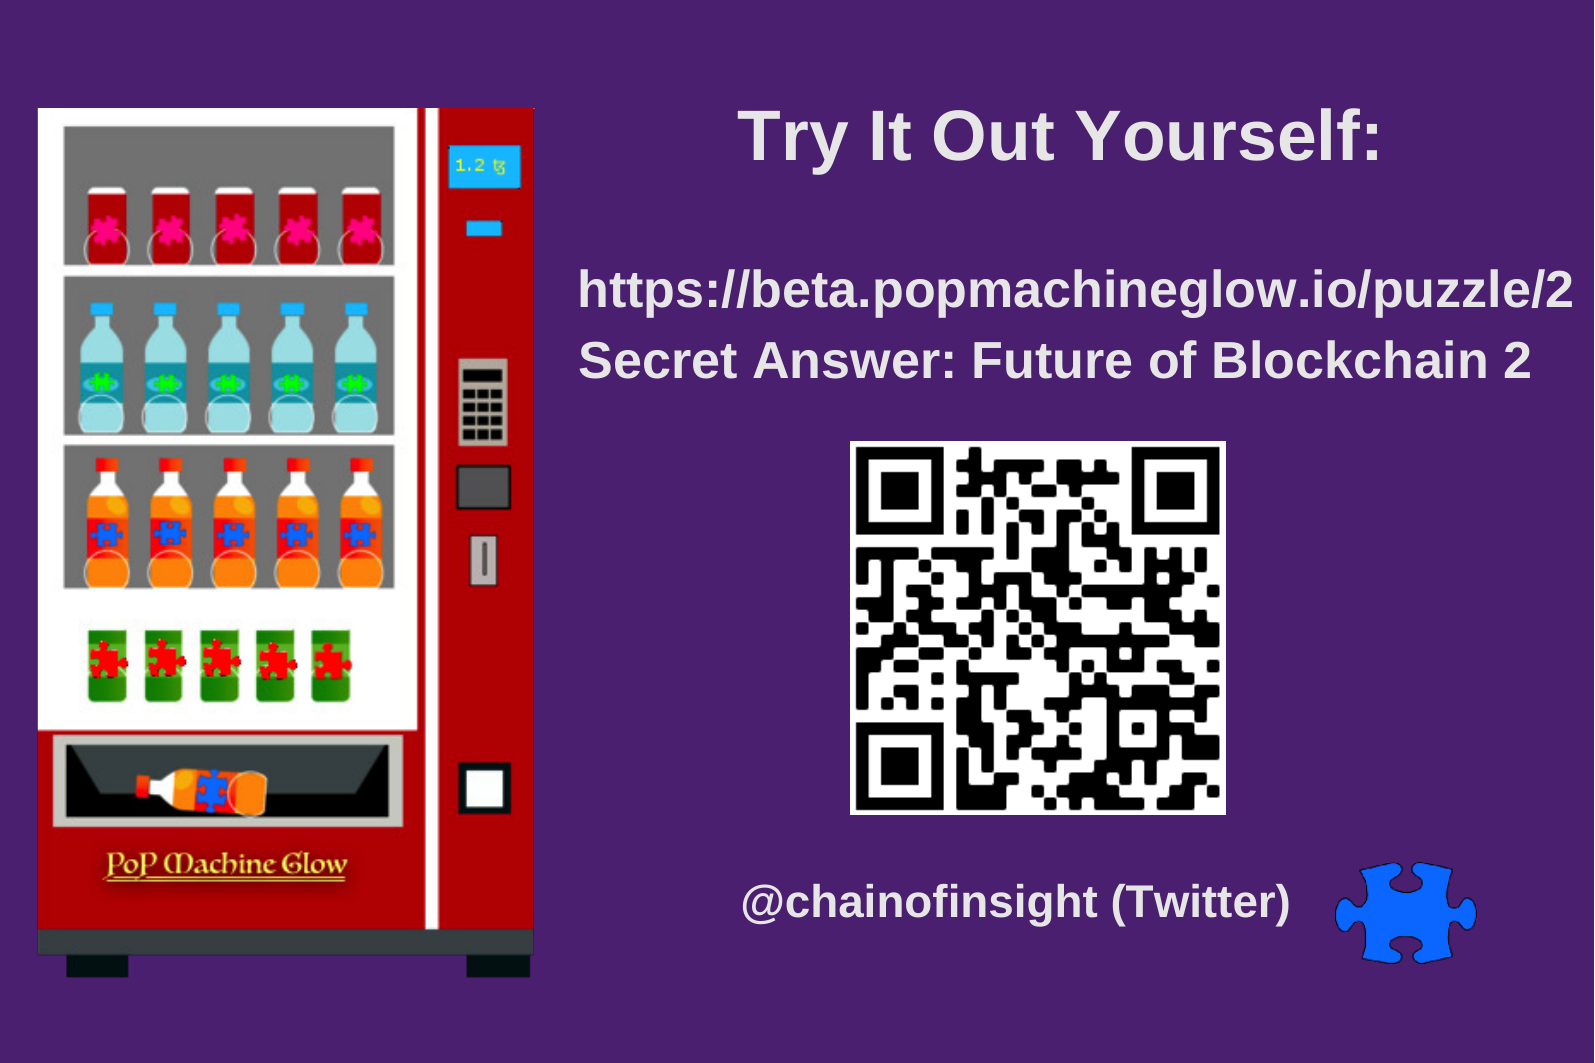

Try It Out Yourself:
# https://beta.popmachineglow.io/puzzle/2
Secret Answer: Future of Blockchain 2
@chainofinsight (Twitter)